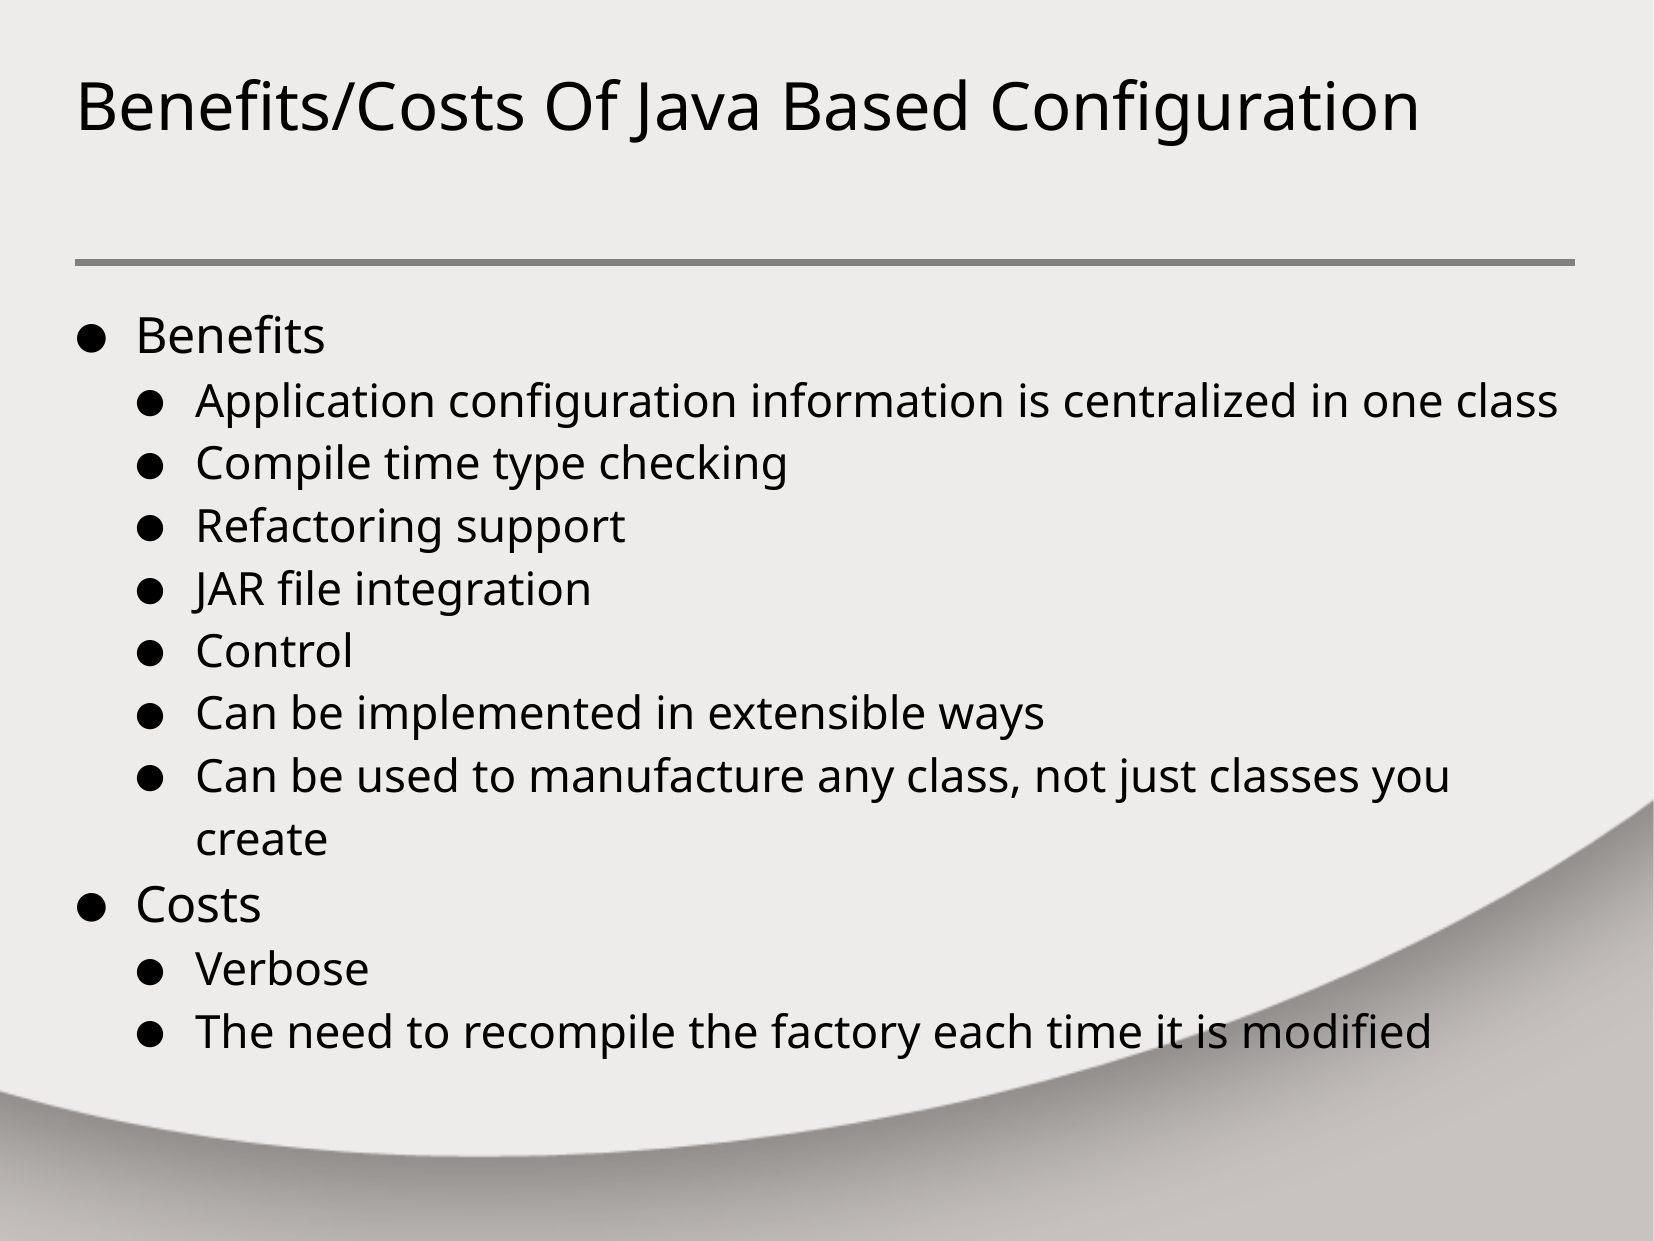

# Benefits/Costs Of Java Based Configuration
Benefits
Application configuration information is centralized in one class
Compile time type checking
Refactoring support
JAR file integration
Control
Can be implemented in extensible ways
Can be used to manufacture any class, not just classes you create
Costs
Verbose
The need to recompile the factory each time it is modified